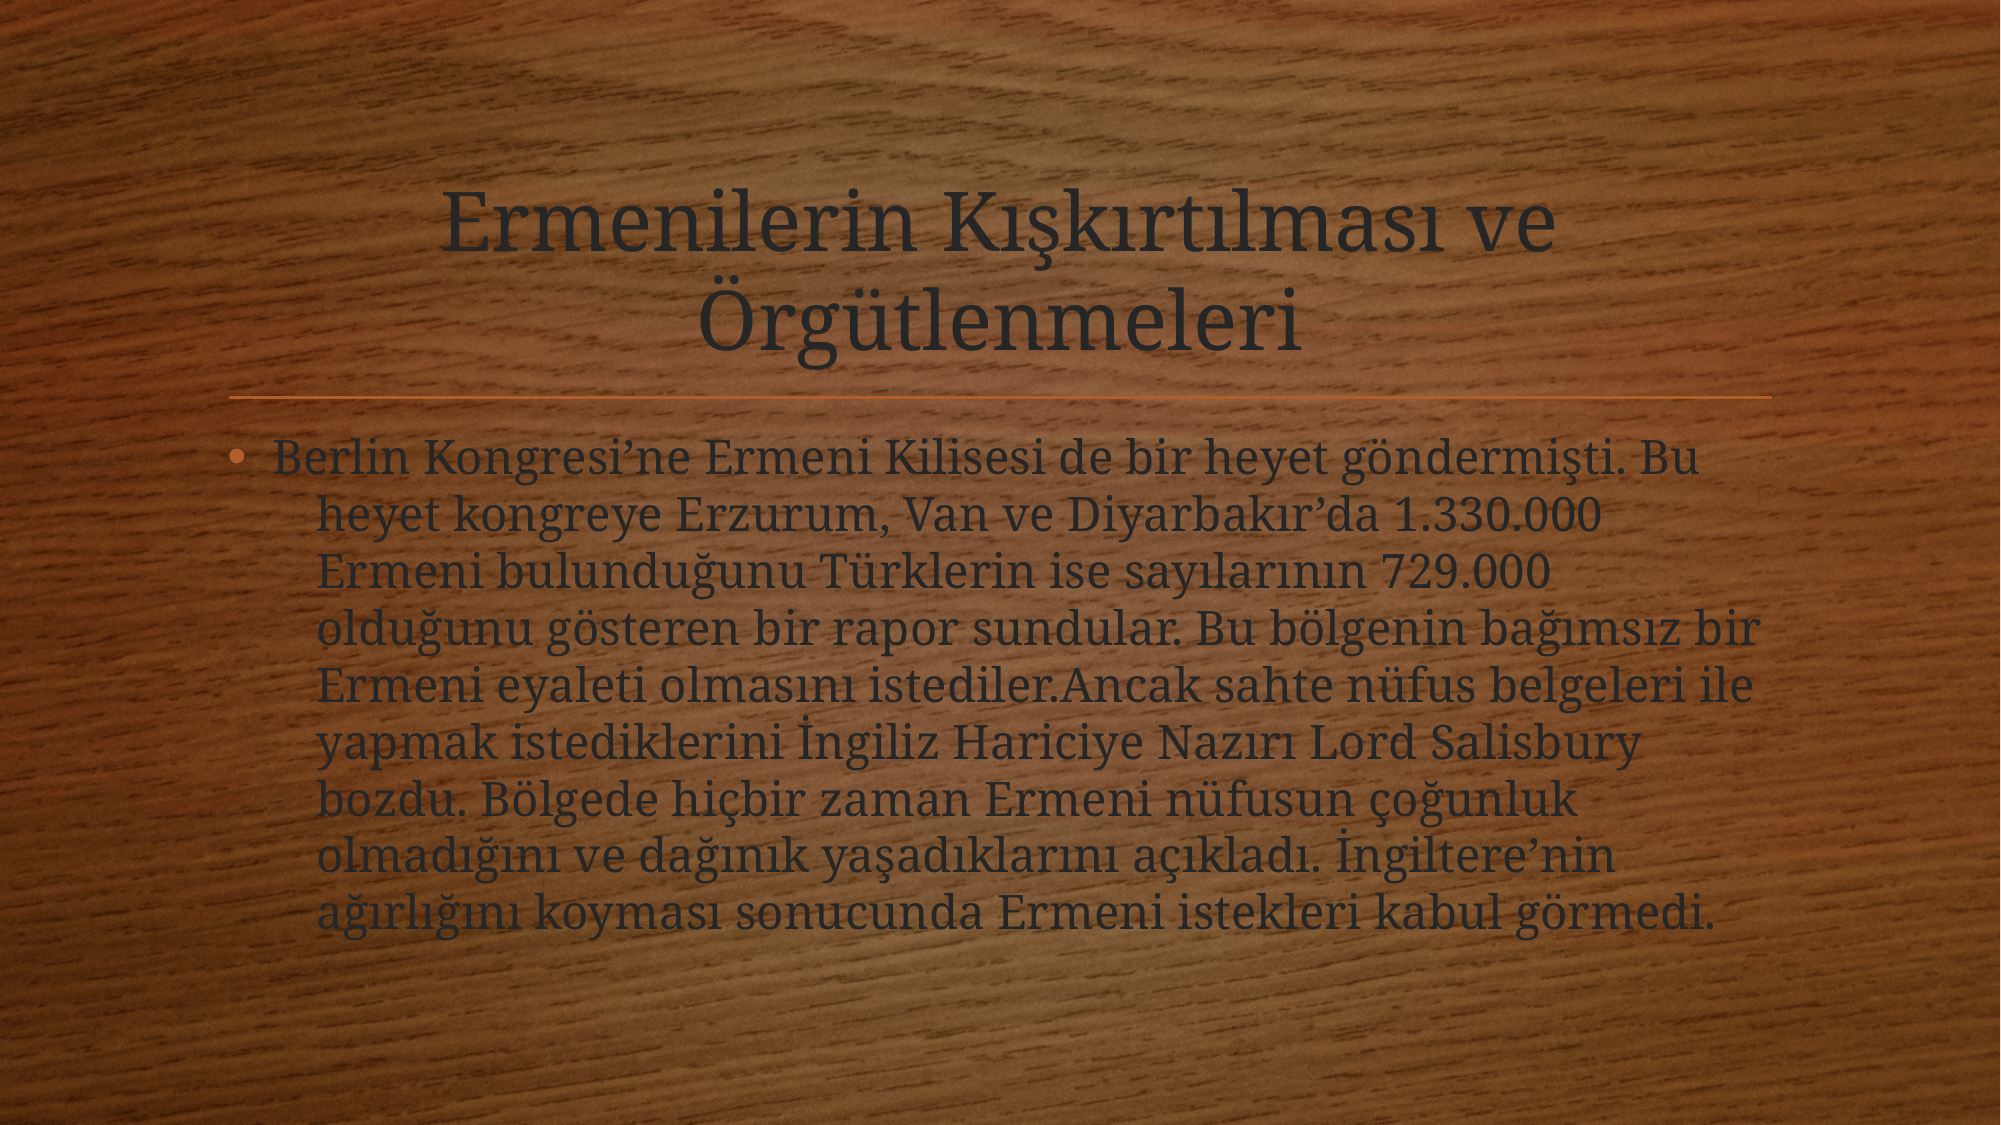

# Ermenilerin Kışkırtılması ve Örgütlenmeleri
Berlin Kongresi’ne Ermeni Kilisesi de bir heyet göndermişti. Bu heyet kongreye Erzurum, Van ve Diyarbakır’da 1.330.000 Ermeni bulunduğunu Türklerin ise sayılarının 729.000 olduğunu gösteren bir rapor sundular. Bu bölgenin bağımsız bir Ermeni eyaleti olmasını istediler.Ancak sahte nüfus belgeleri ile yapmak istediklerini İngiliz Hariciye Nazırı Lord Salisbury bozdu. Bölgede hiçbir zaman Ermeni nüfusun çoğunluk olmadığını ve dağınık yaşadıklarını açıkladı. İngiltere’nin ağırlığını koyması sonucunda Ermeni istekleri kabul görmedi.